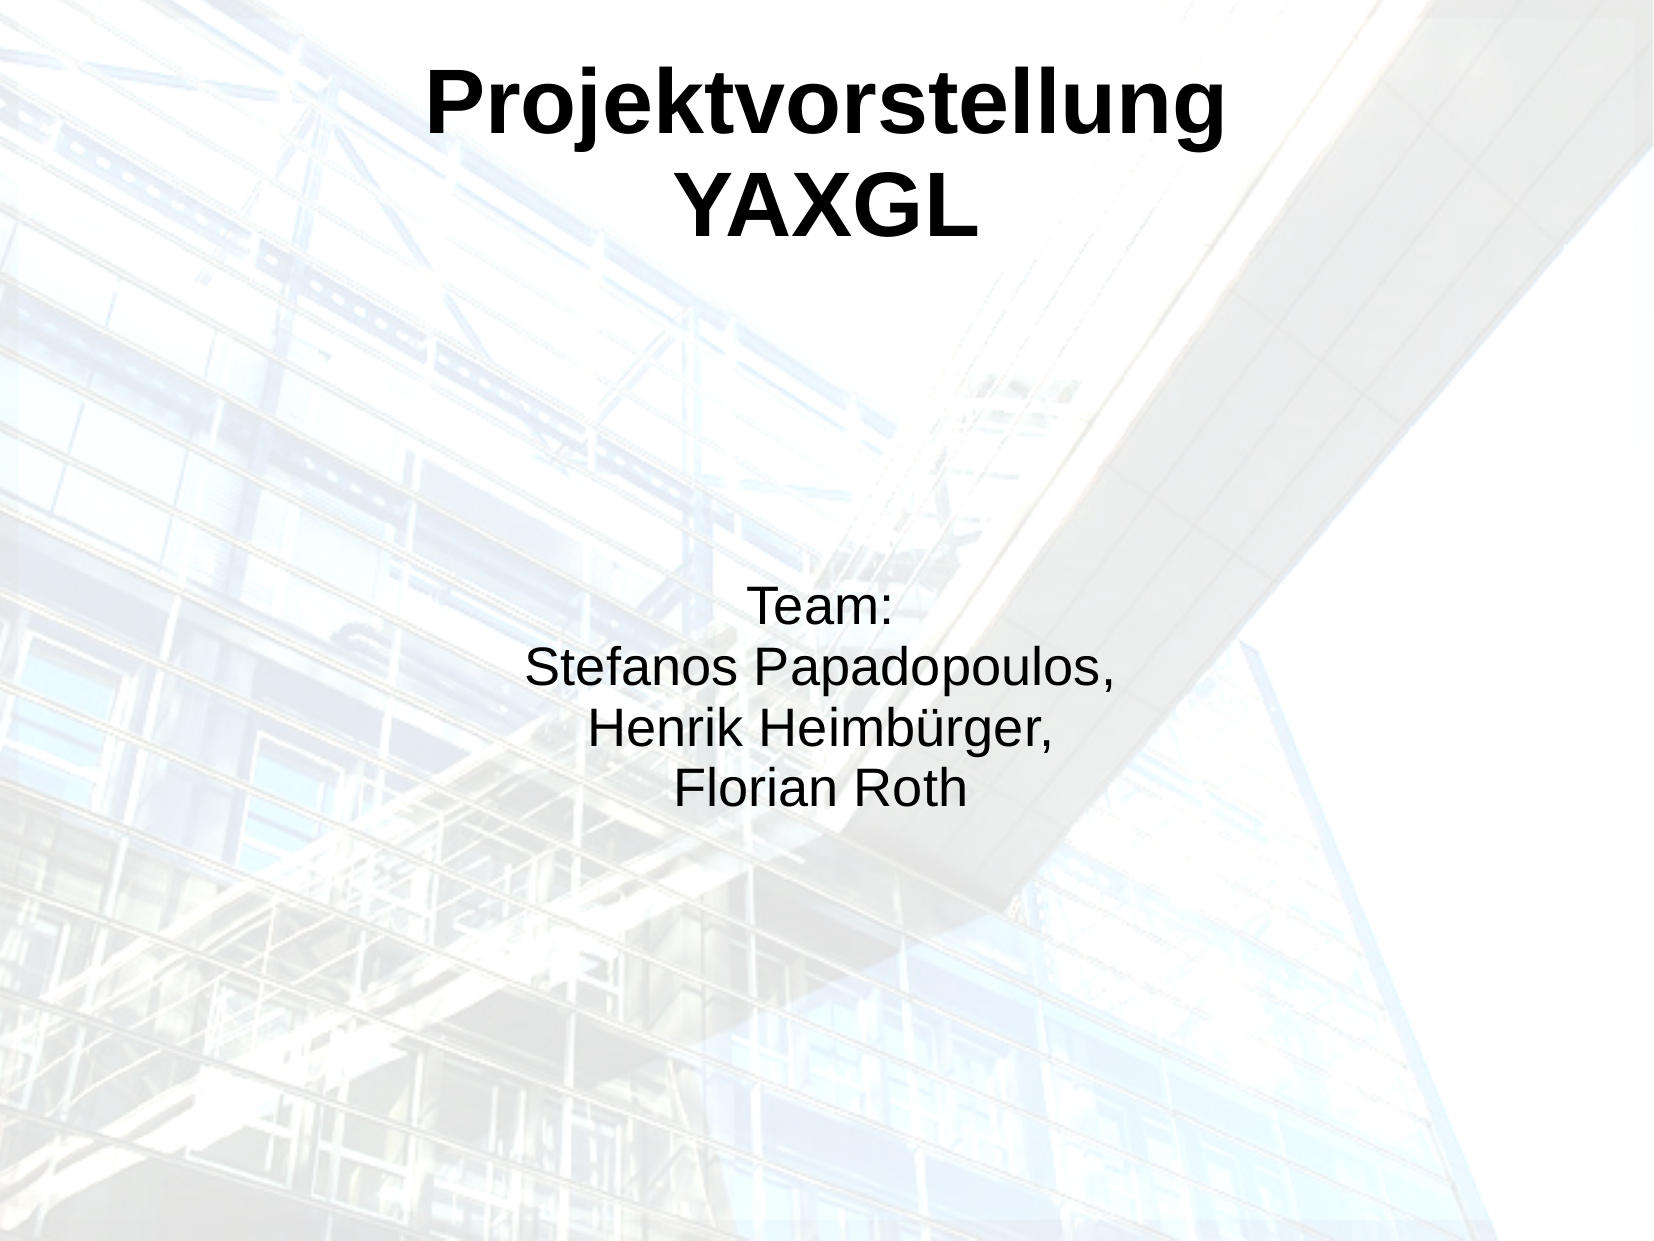

# Projektvorstellung YAXGL
Team:
Stefanos Papadopoulos,
 Henrik Heimbürger,
Florian Roth